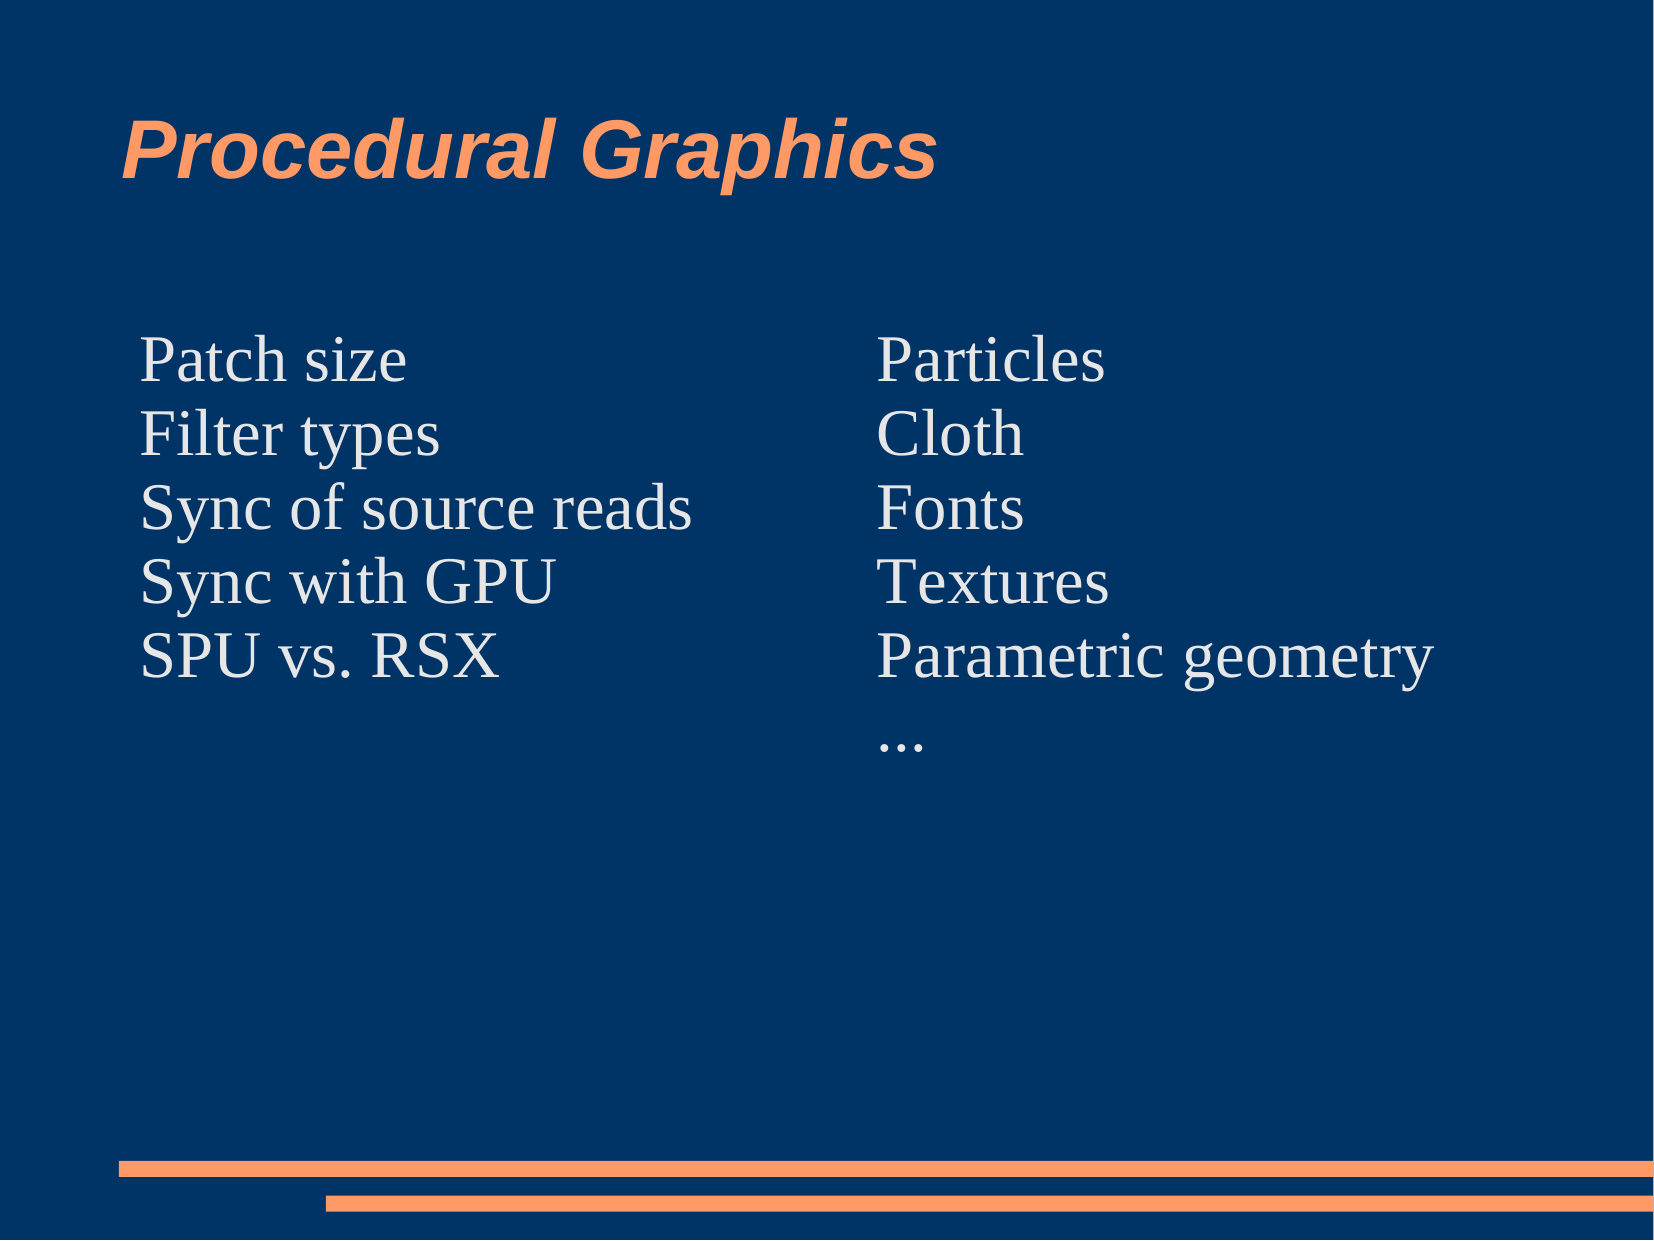

# Procedural Graphics
Patch size
Filter types
Sync of source reads
Sync with GPU
SPU vs. RSX
Particles
Cloth
Fonts
Textures
Parametric geometry
...